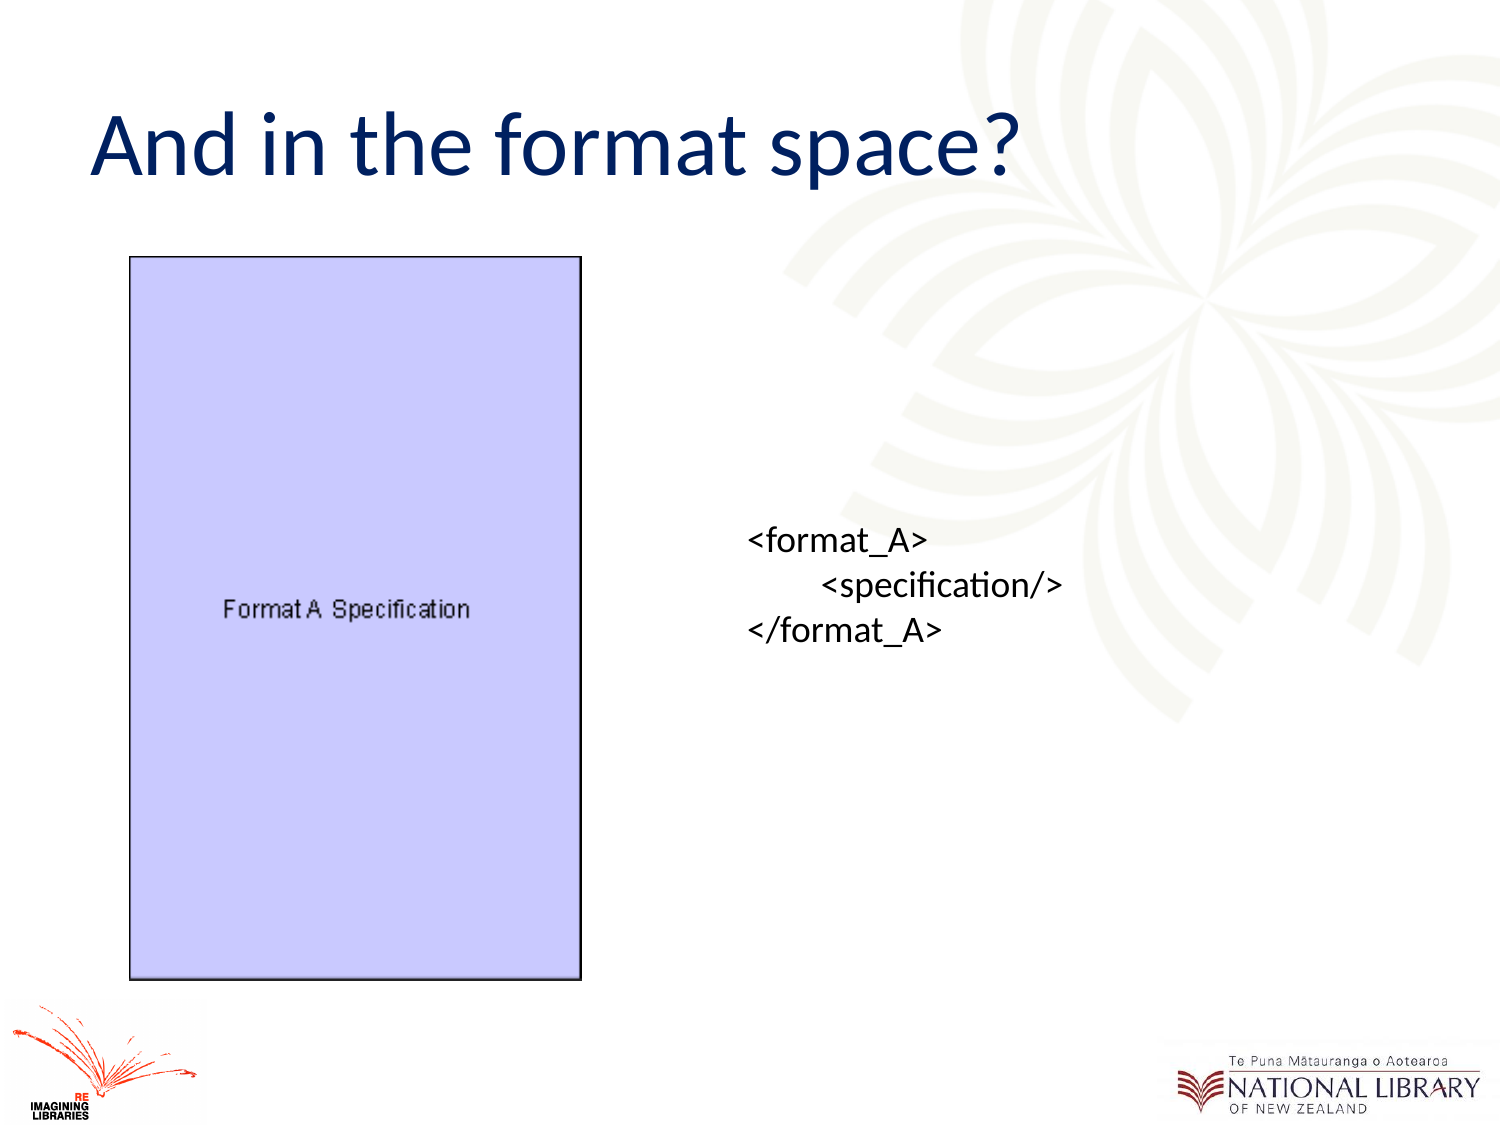

# And in the format space?
<format_A>
	<specification/>
</format_A>